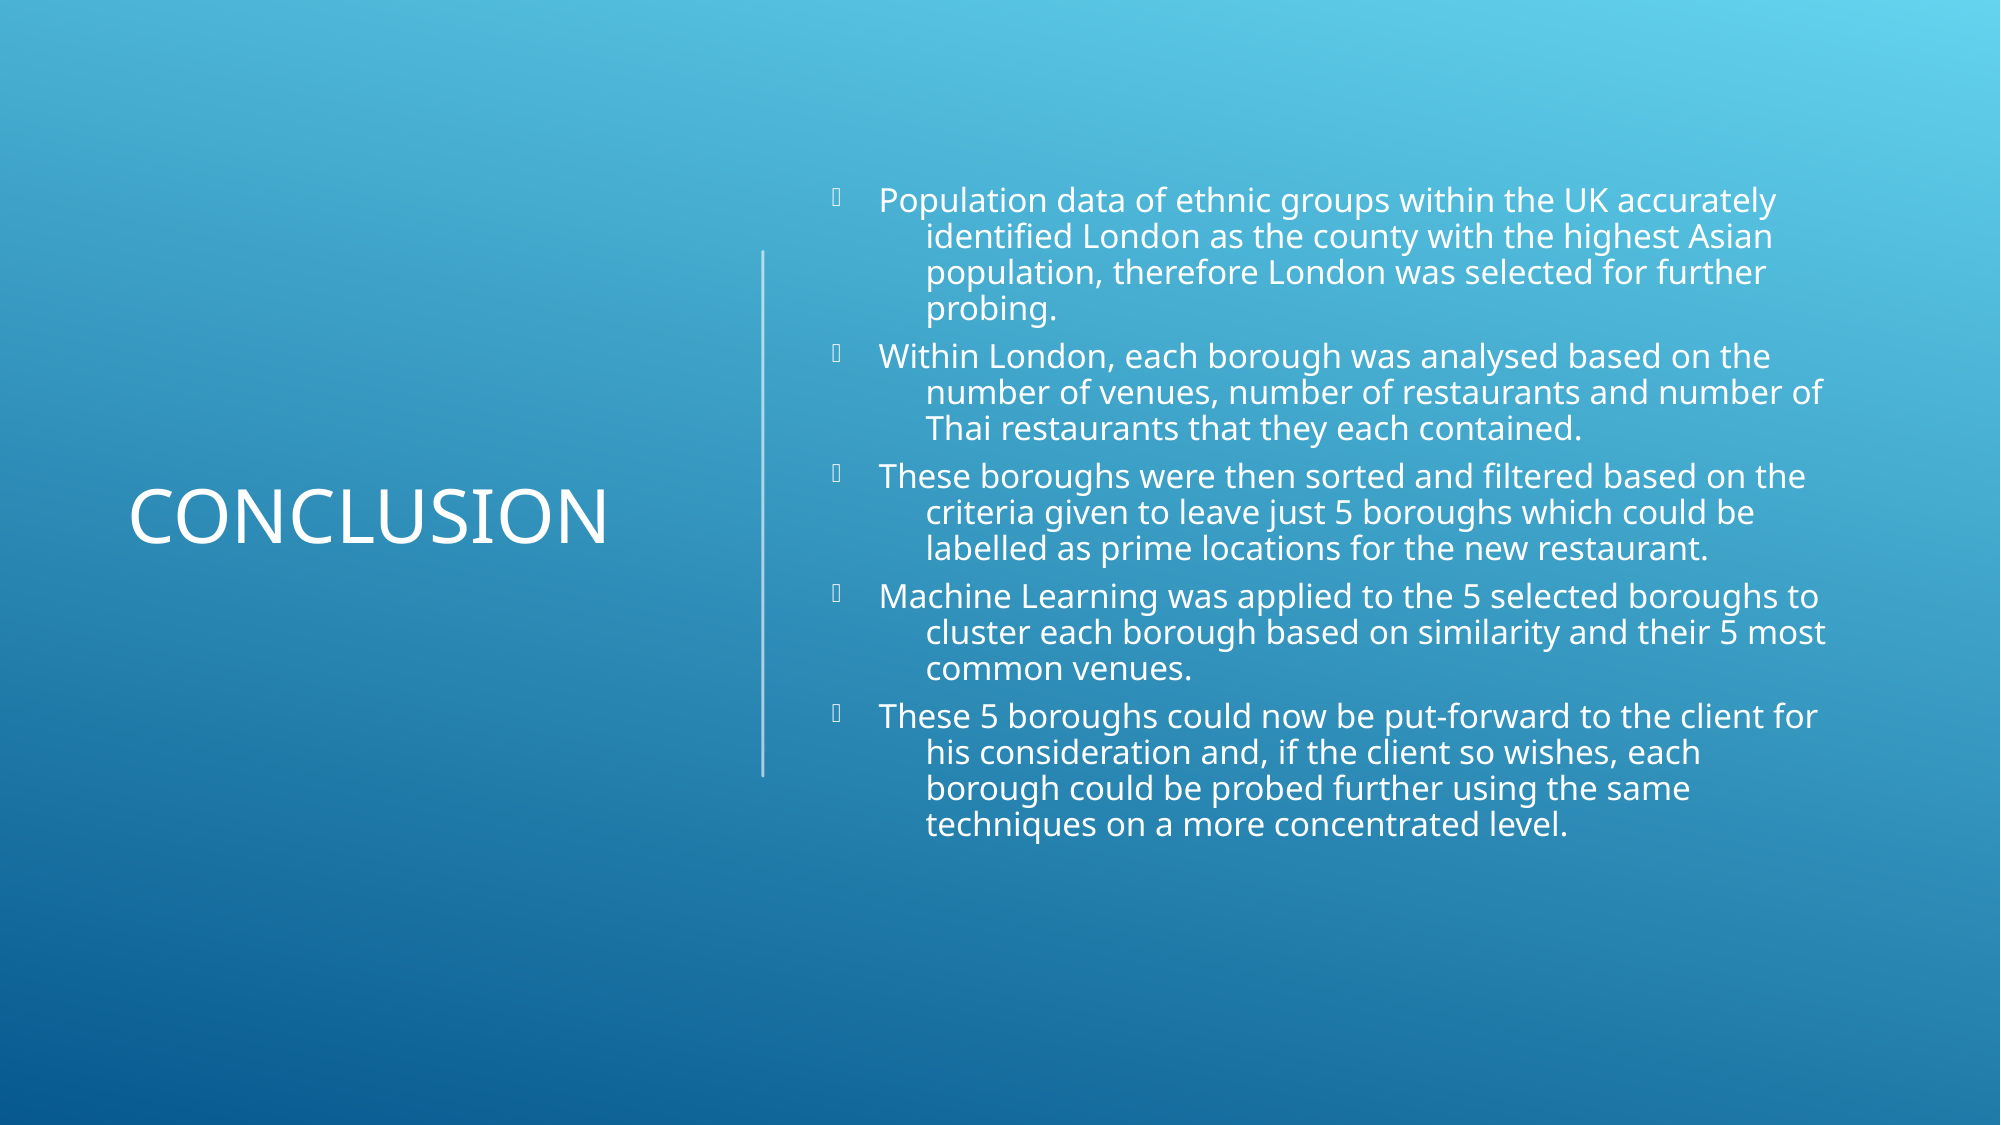

# Conclusion
Population data of ethnic groups within the UK accurately identified London as the county with the highest Asian population, therefore London was selected for further probing.
Within London, each borough was analysed based on the number of venues, number of restaurants and number of Thai restaurants that they each contained.
These boroughs were then sorted and filtered based on the criteria given to leave just 5 boroughs which could be labelled as prime locations for the new restaurant.
Machine Learning was applied to the 5 selected boroughs to cluster each borough based on similarity and their 5 most common venues.
These 5 boroughs could now be put-forward to the client for his consideration and, if the client so wishes, each borough could be probed further using the same techniques on a more concentrated level.